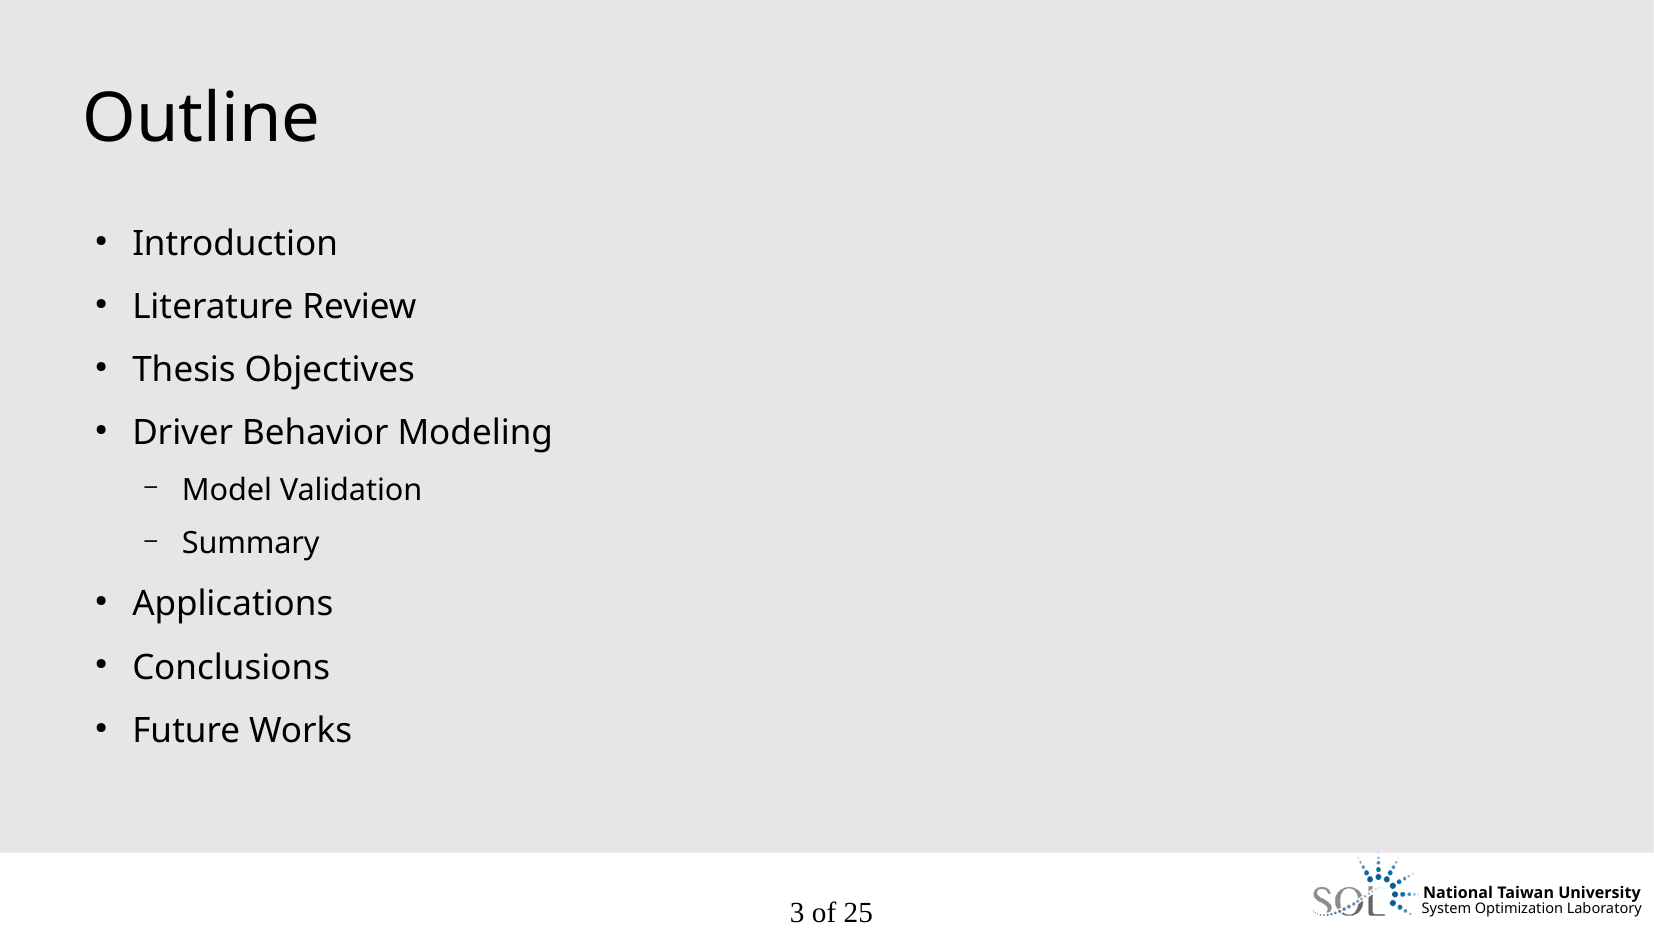

# Outline
Introduction
Literature Review
Thesis Objectives
Driver Behavior Modeling
Model Validation
Summary
Applications
Conclusions
Future Works
3